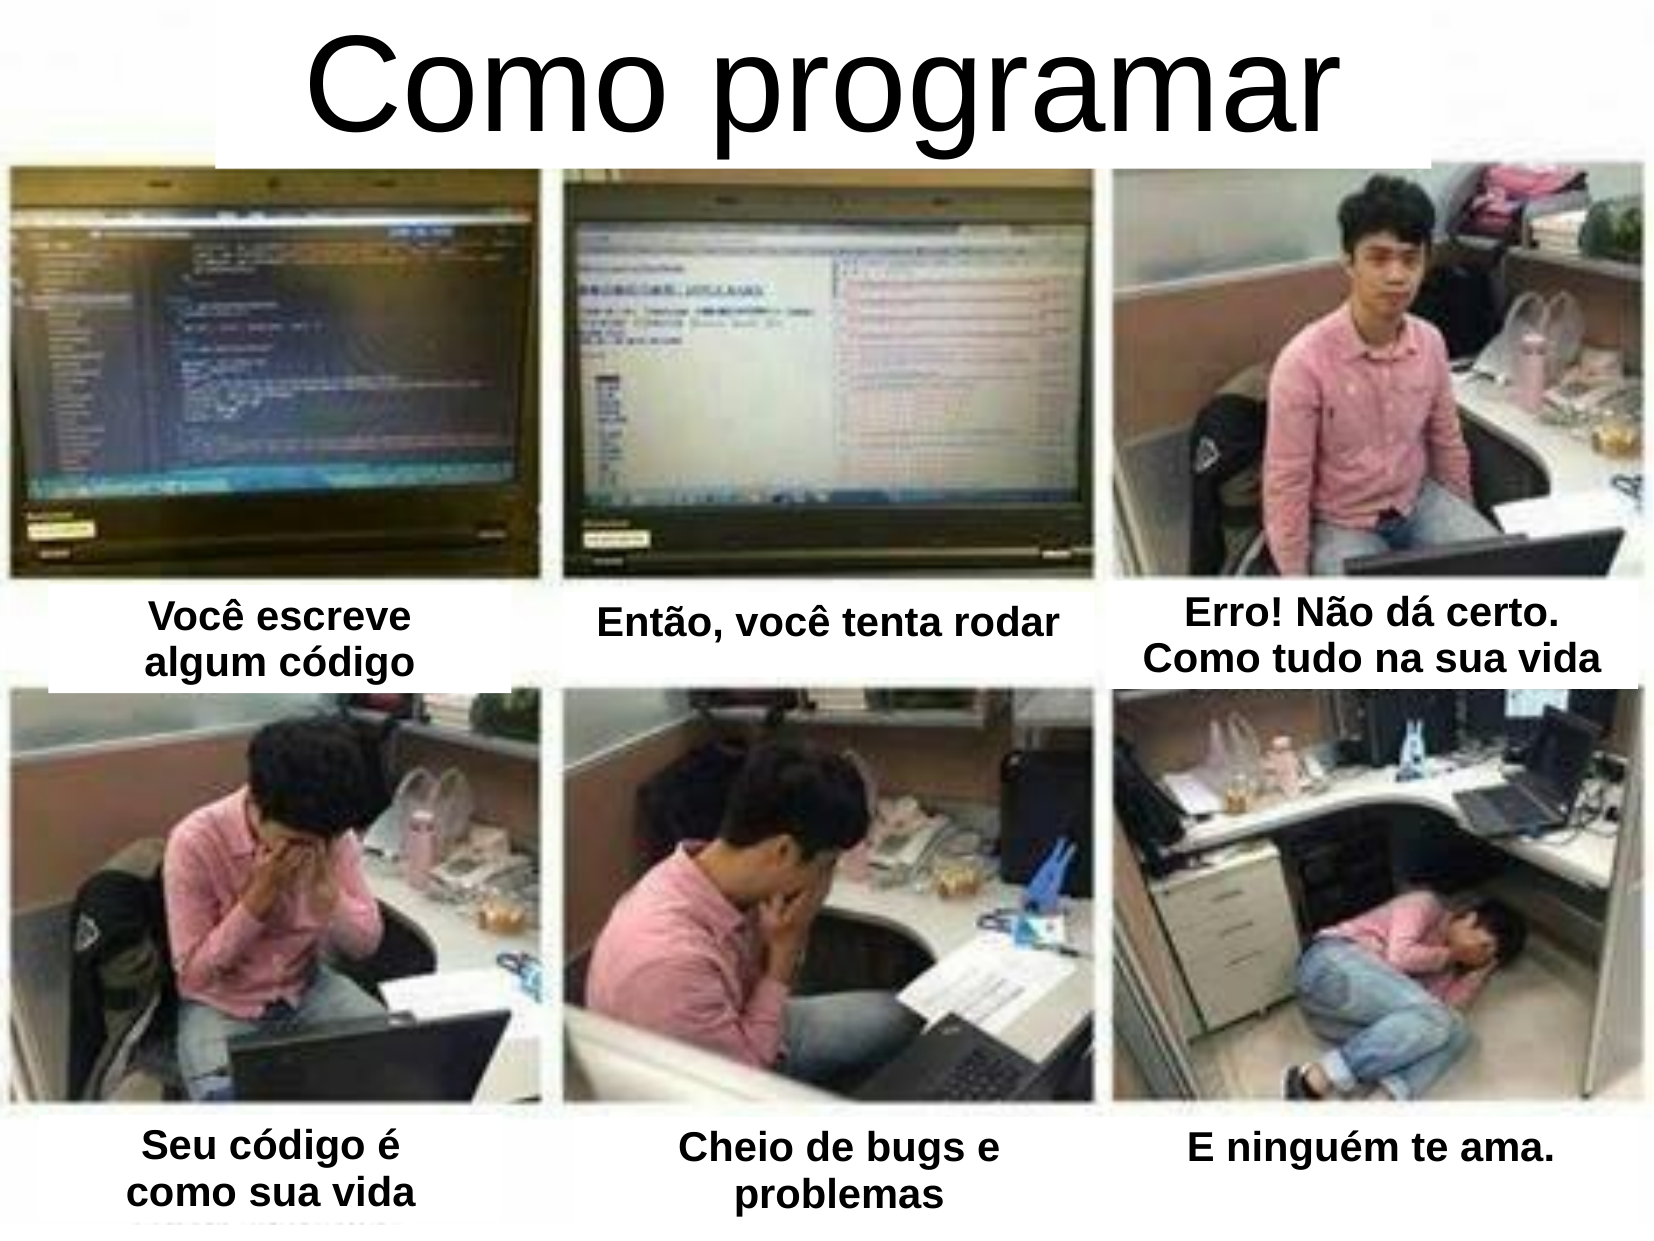

Como programar
Erro! Não dá certo. Como tudo na sua vida
Você escreve
algum código
Então, você tenta rodar
Seu código é
como sua vida
Cheio de bugs e problemas
E ninguém te ama.